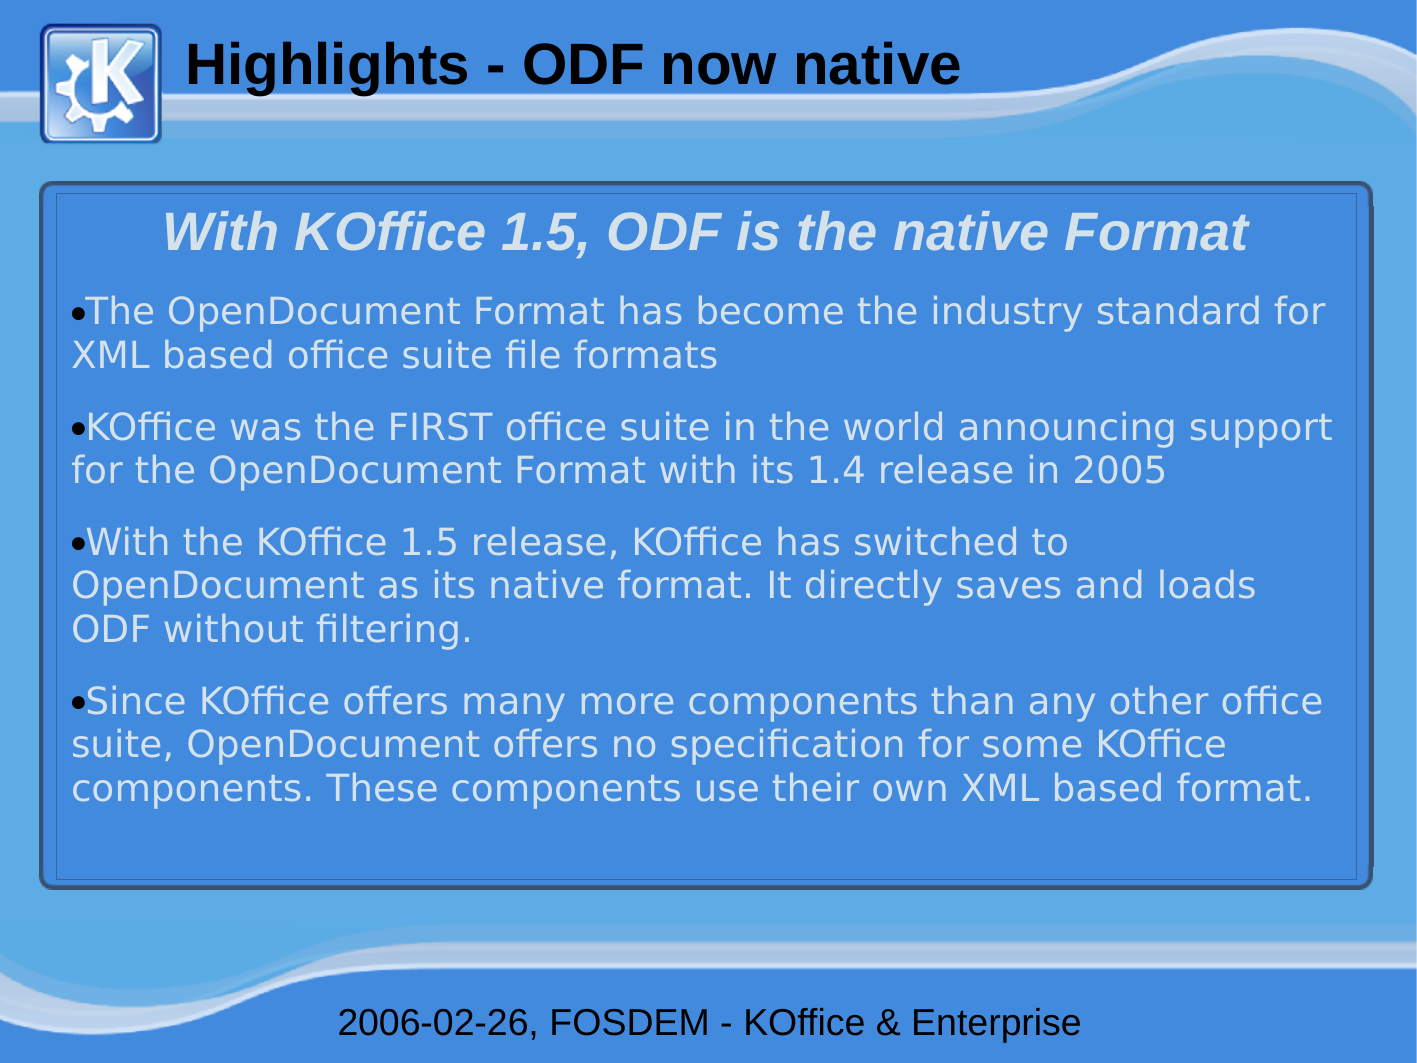

Highlights - ODF now native
With KOffice 1.5, ODF is the native Format
The OpenDocument Format has become the industry standard for XML based office suite file formats
KOffice was the FIRST office suite in the world announcing support for the OpenDocument Format with its 1.4 release in 2005
With the KOffice 1.5 release, KOffice has switched to OpenDocument as its native format. It directly saves and loads ODF without filtering.
Since KOffice offers many more components than any other office suite, OpenDocument offers no specification for some KOffice components. These components use their own XML based format.